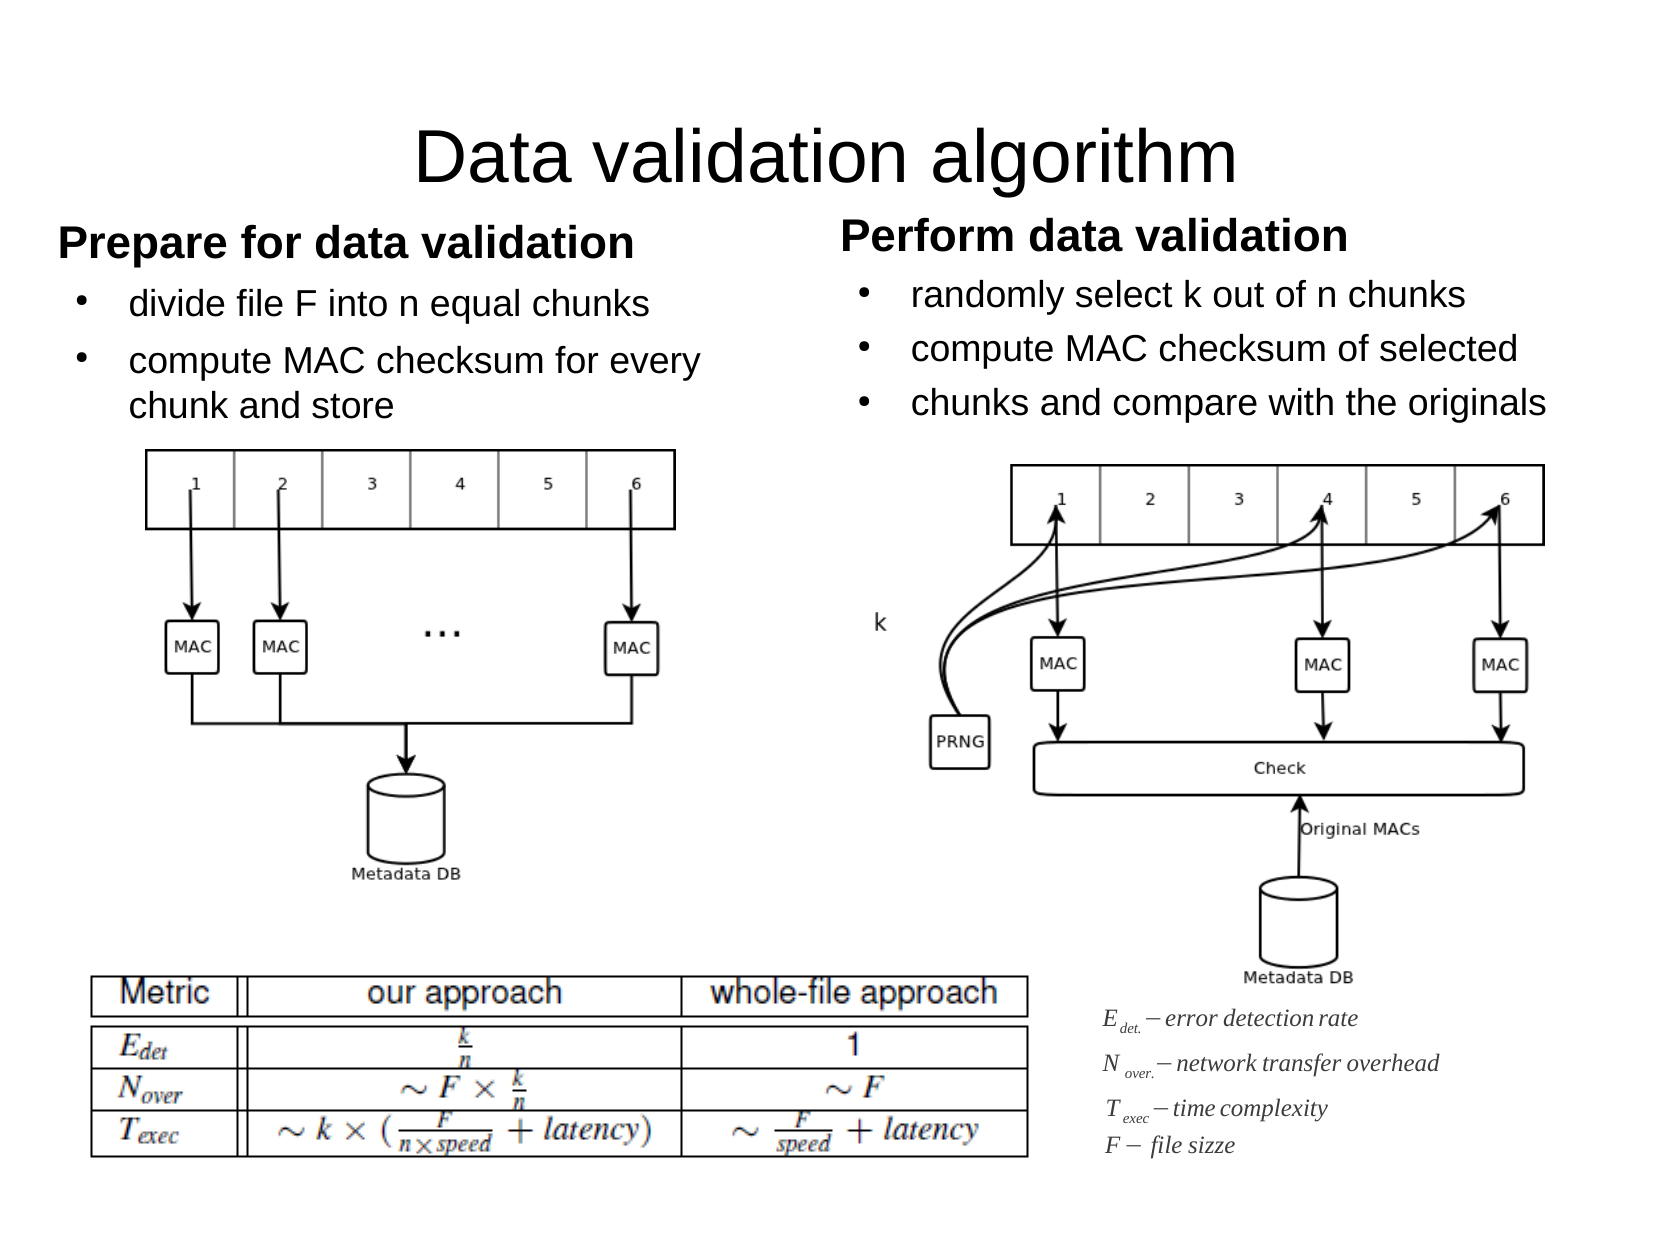

Data validation algorithm
Perform data validation
randomly select k out of n chunks
compute MAC checksum of selected
chunks and compare with the originals
# Prepare for data validation
divide file F into n equal chunks
compute MAC checksum for every chunk and store